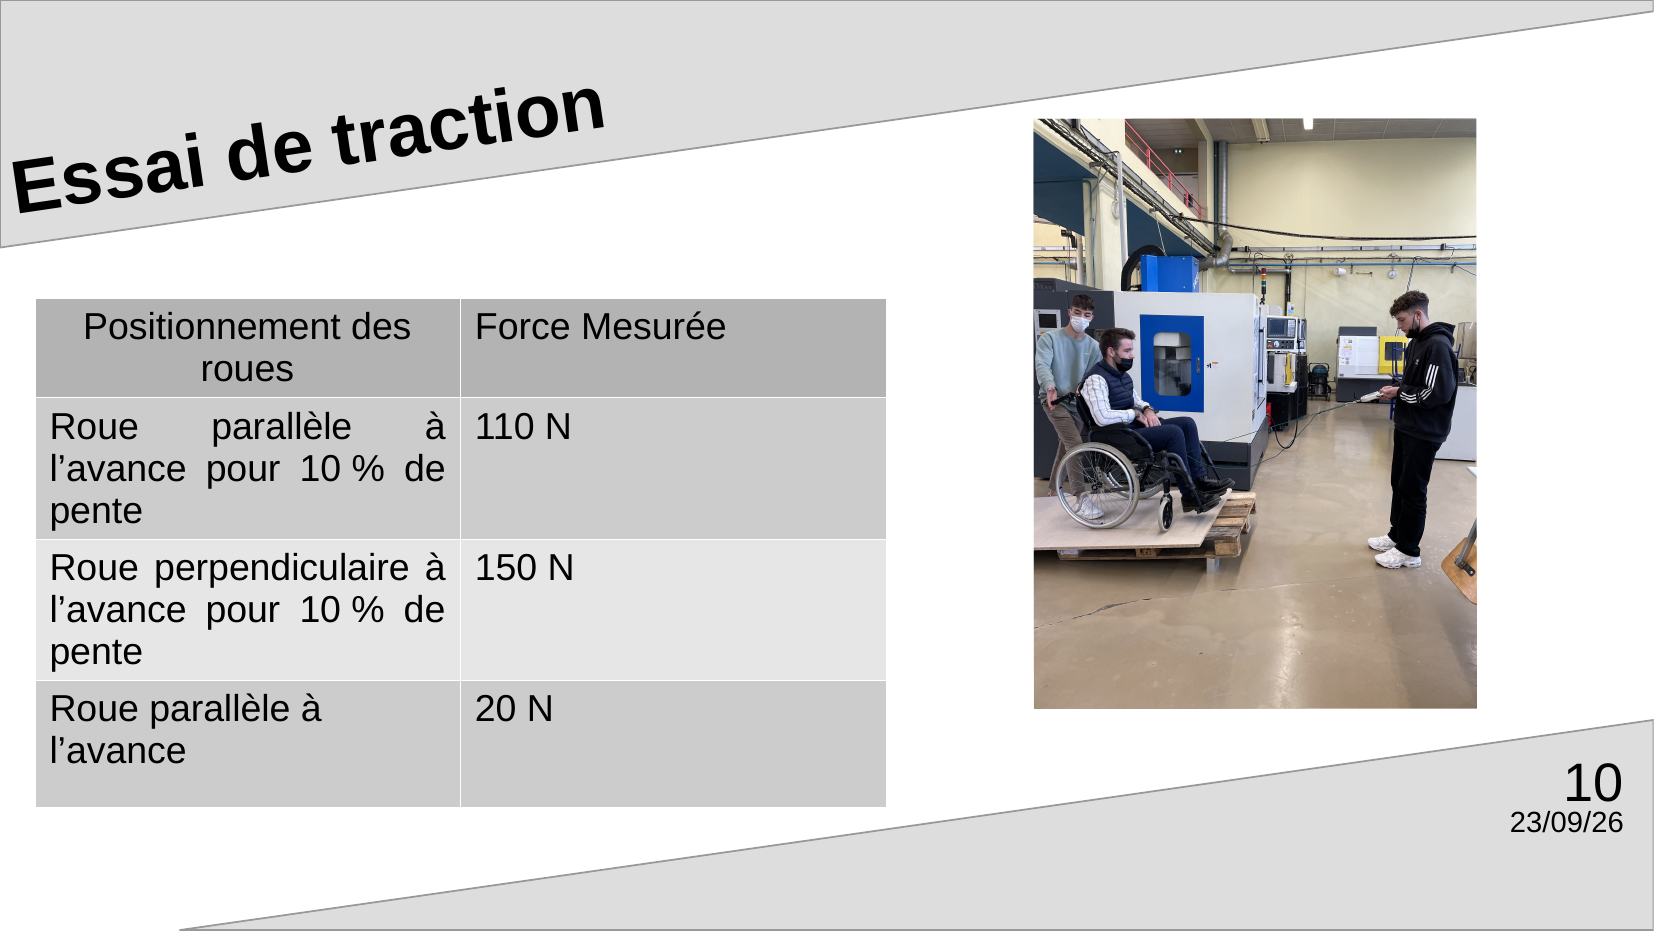

# Essai de traction
| Positionnement des roues | Force Mesurée |
| --- | --- |
| Roue parallèle à l’avance pour 10 % de pente | 110 N |
| Roue perpendiculaire à l’avance pour 10 % de pente | 150 N |
| Roue parallèle à l’avance | 20 N |
10